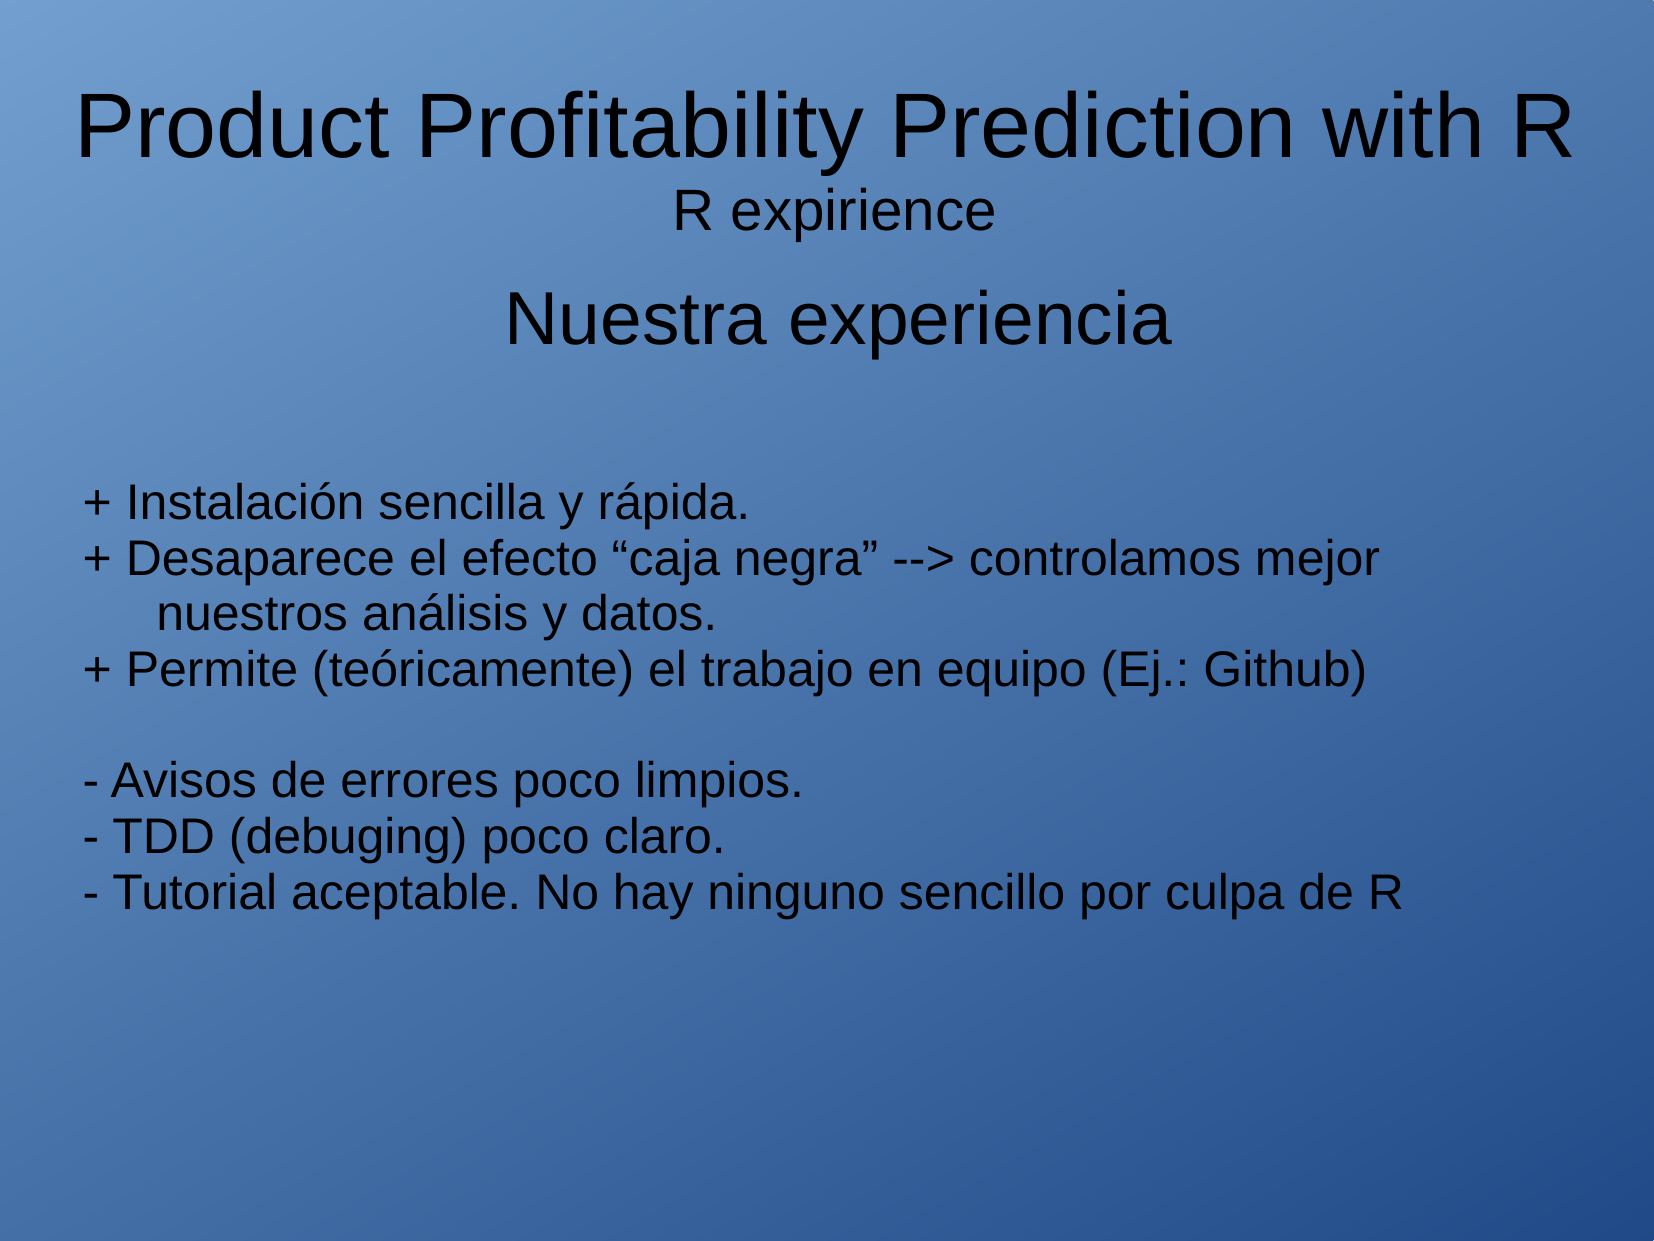

# Product Profitability Prediction with R R expirience
Nuestra experiencia
+ Instalación sencilla y rápida.
+ Desaparece el efecto “caja negra” --> controlamos mejor 			nuestros análisis y datos.
+ Permite (teóricamente) el trabajo en equipo (Ej.: Github)
- Avisos de errores poco limpios.
- TDD (debuging) poco claro.
- Tutorial aceptable. No hay ninguno sencillo por culpa de R